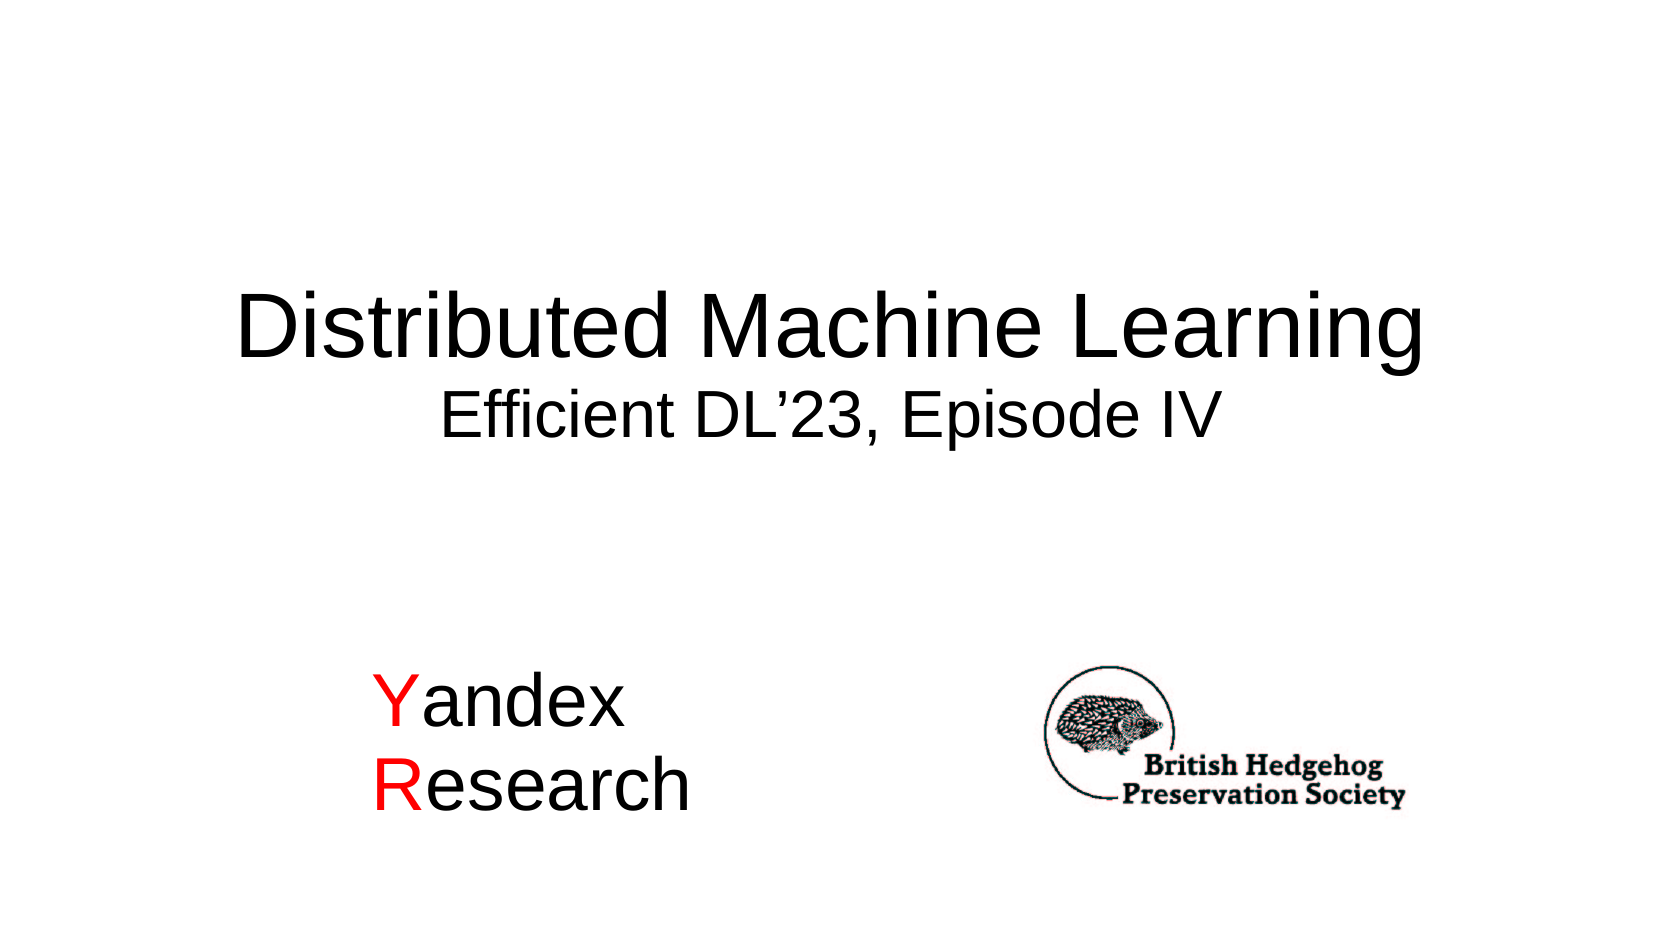

Distributed Machine Learning
Efficient DL’23, Episode IV
Yandex
Research